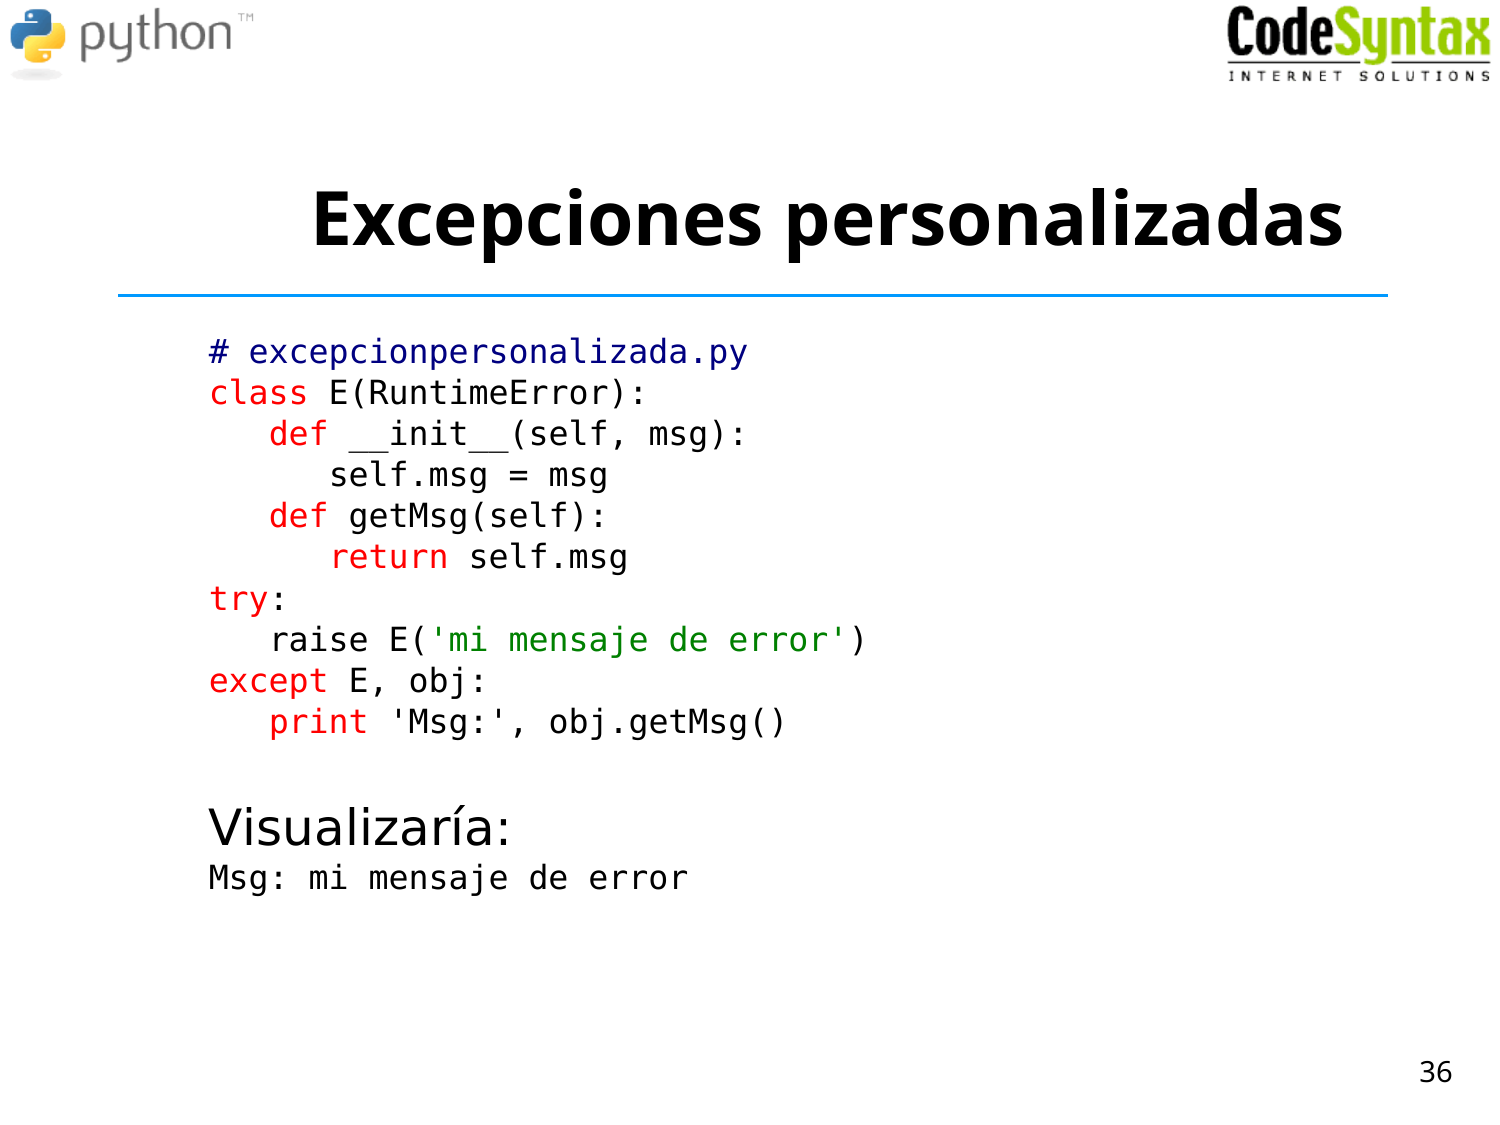

# Excepciones personalizadas
# excepcionpersonalizada.py
class E(RuntimeError):
 def __init__(self, msg):
 self.msg = msg
 def getMsg(self):
 return self.msg
try:
 raise E('mi mensaje de error')
except E, obj:
 print 'Msg:', obj.getMsg()
Visualizaría:
Msg: mi mensaje de error
36